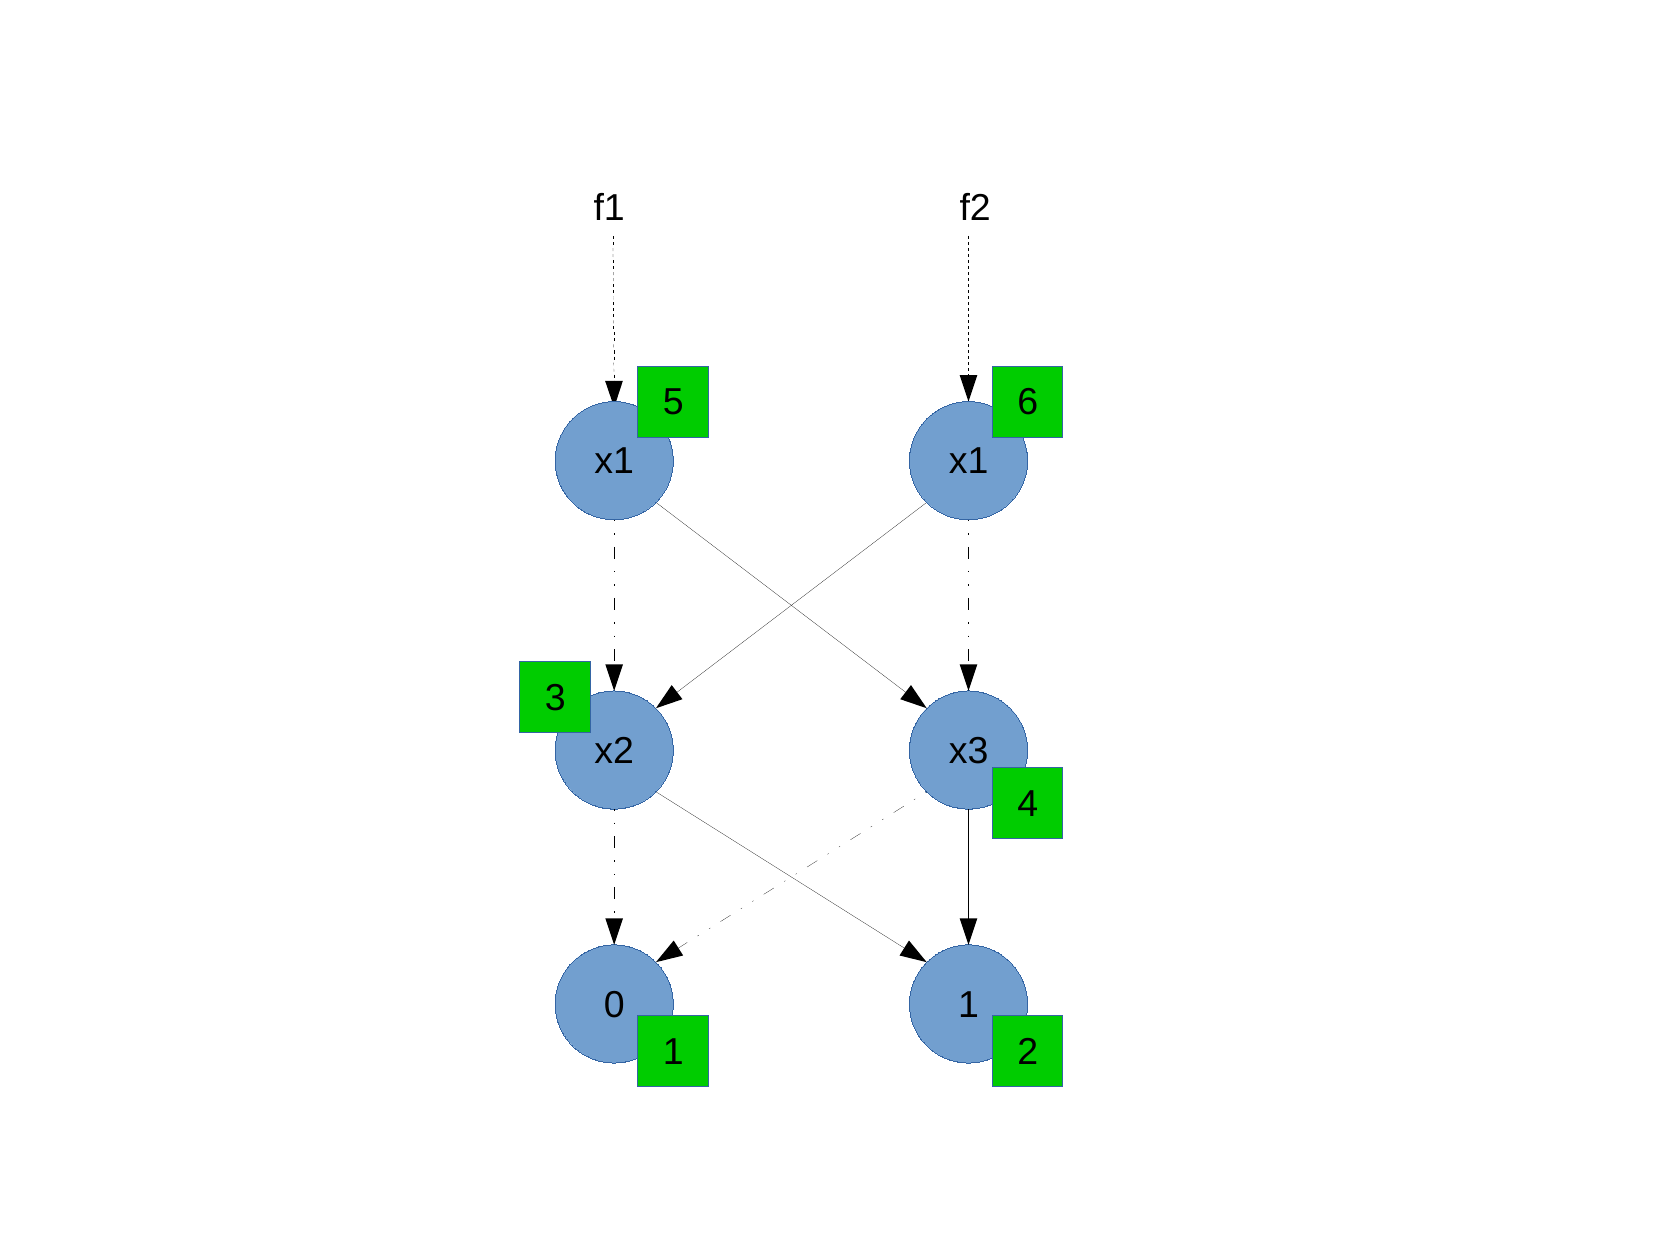

f1
f2
5
6
x1
x1
3
x2
x3
4
0
1
1
2